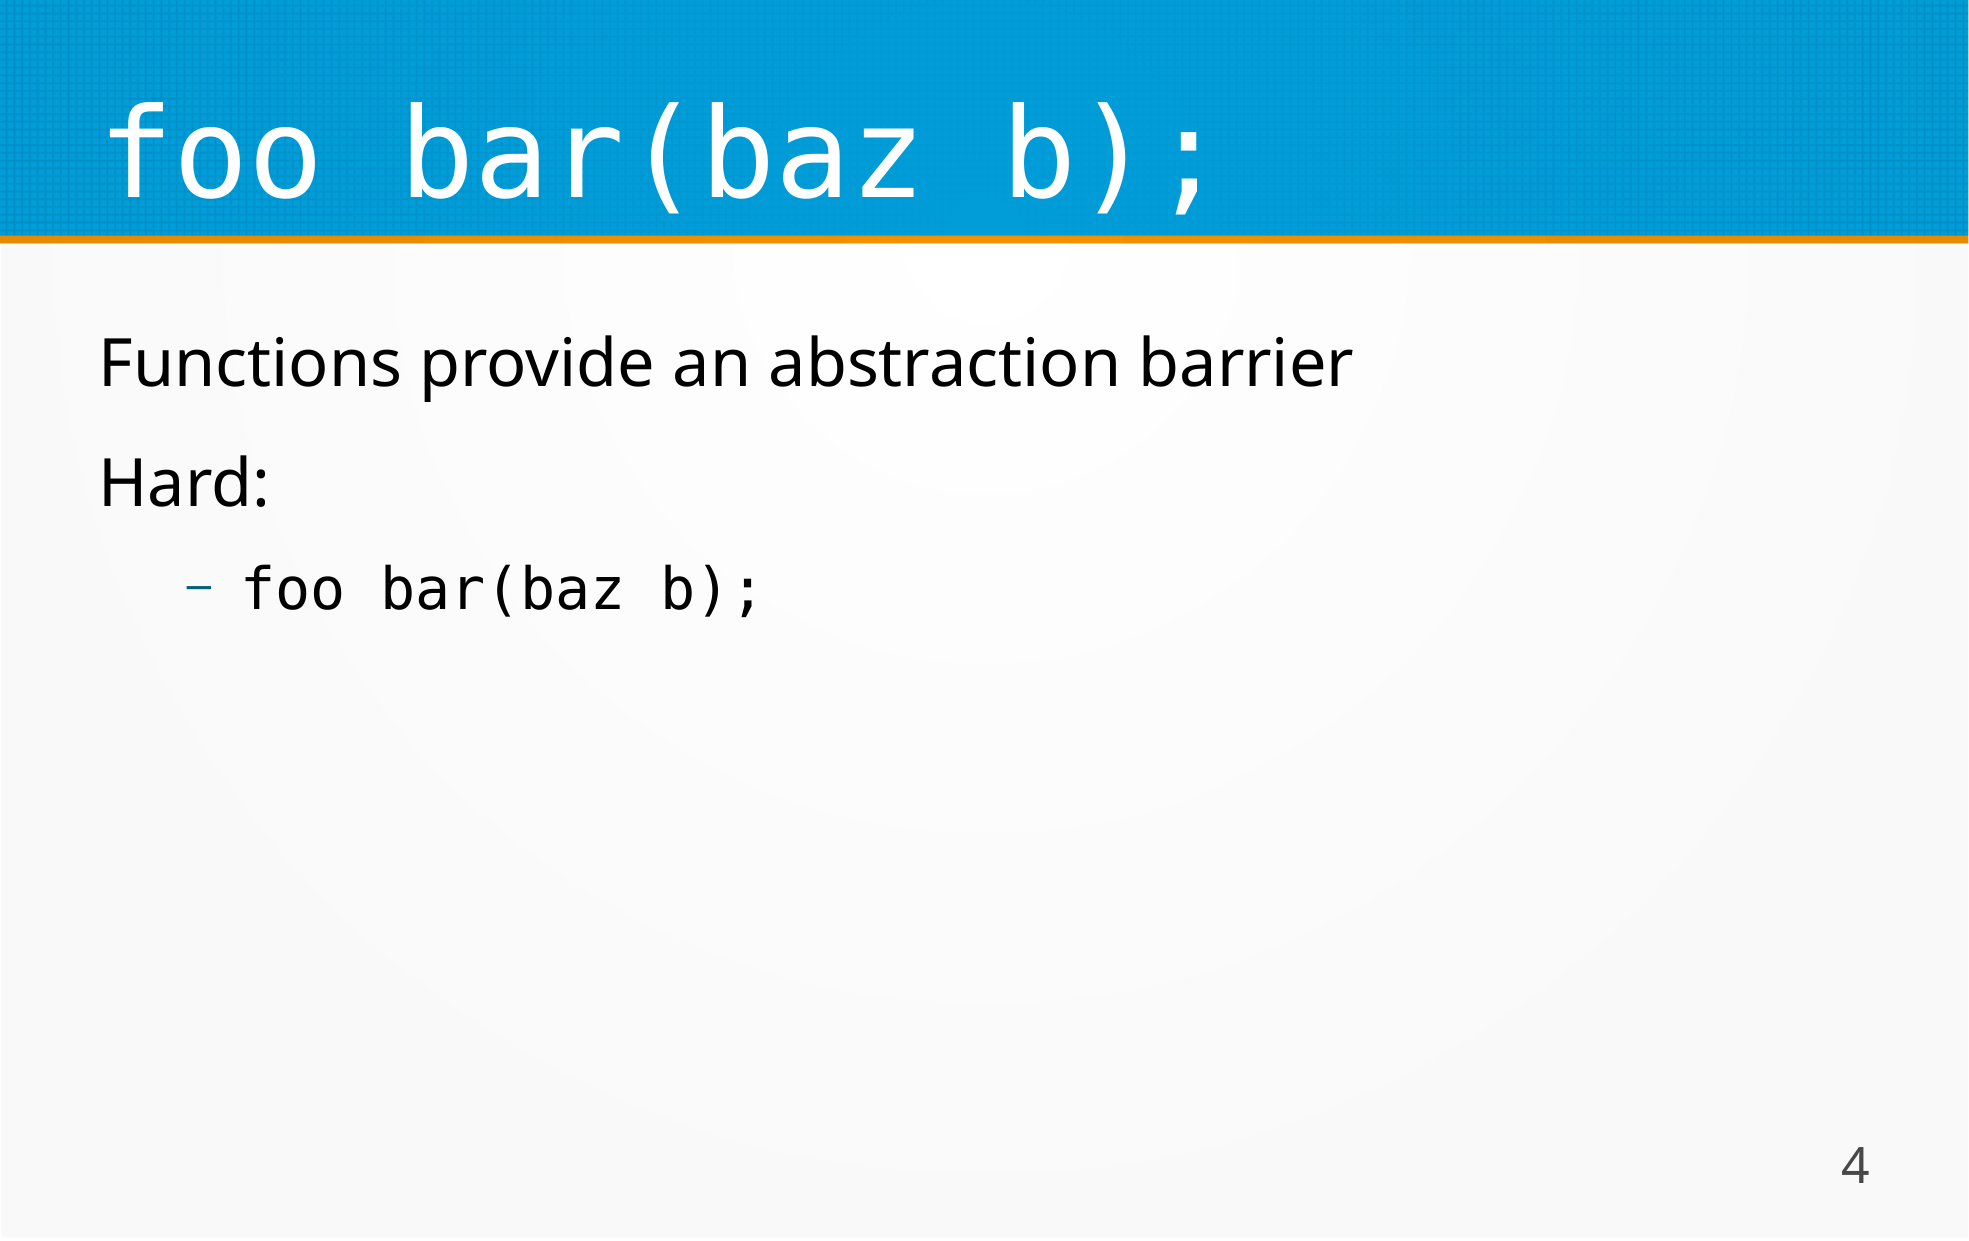

# foo bar(baz b);
Functions provide an abstraction barrier
Hard:
foo bar(baz b);
4